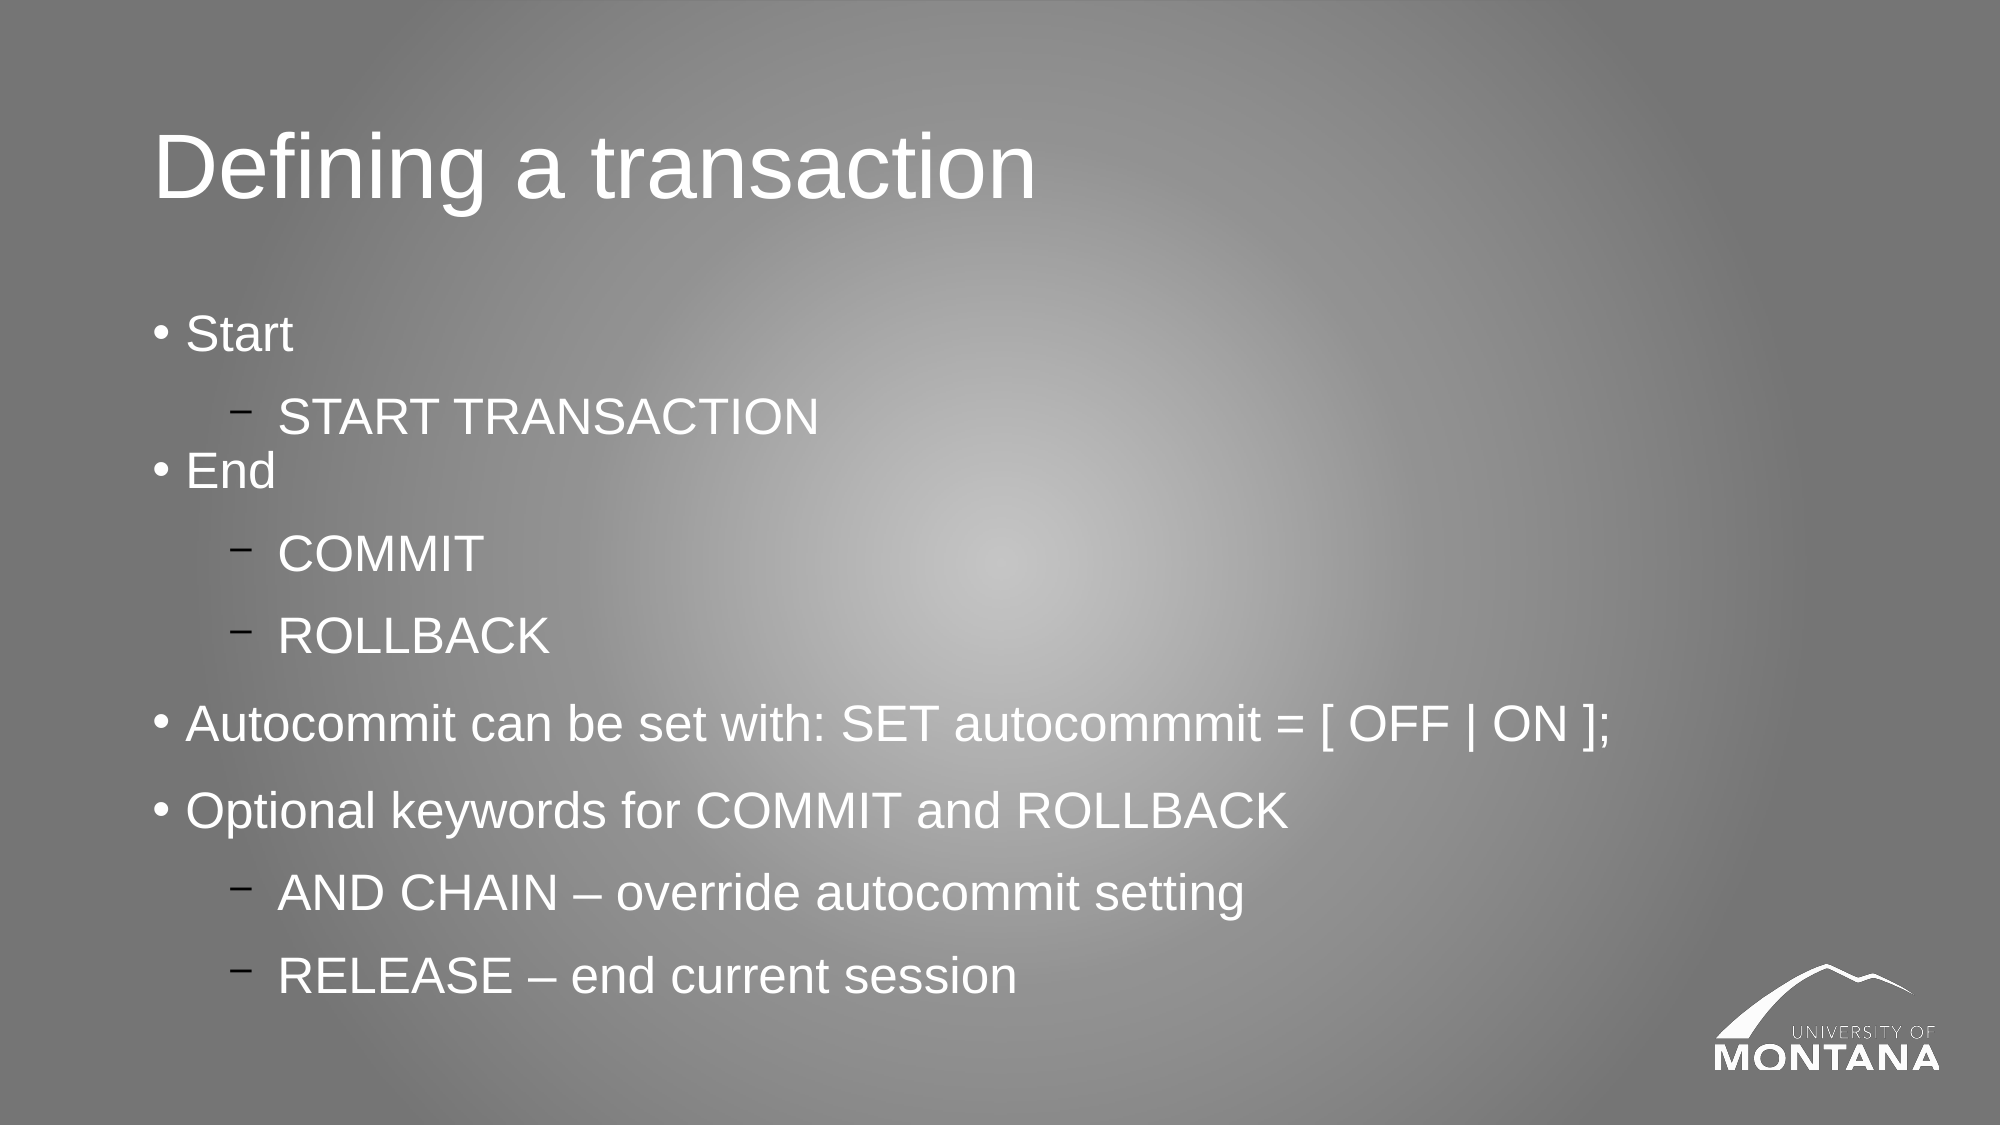

# Defining a transaction
Start
START TRANSACTION
End
COMMIT
ROLLBACK
Autocommit can be set with: SET autocommmit = [ OFF | ON ];
Optional keywords for COMMIT and ROLLBACK
AND CHAIN – override autocommit setting
RELEASE – end current session